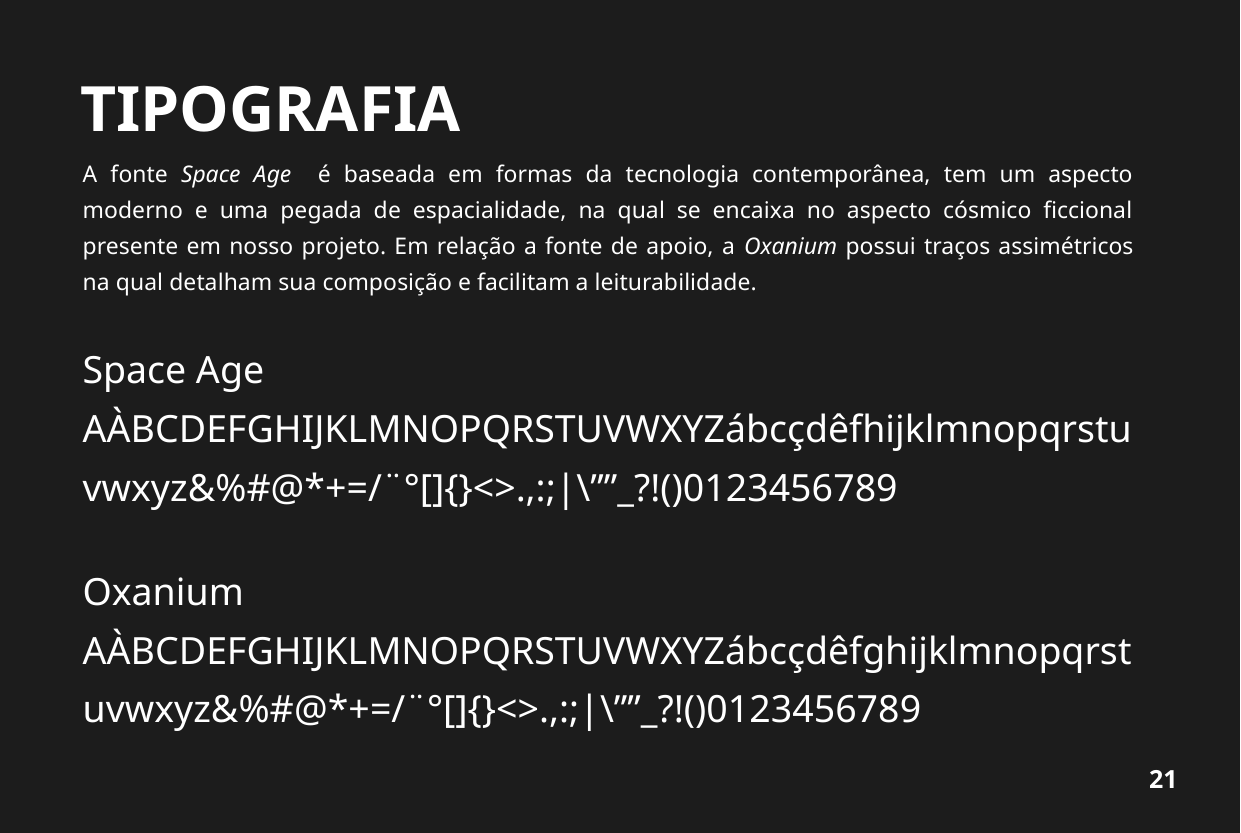

TIPOGRAFIA
A fonte Space Age é baseada em formas da tecnologia contemporânea, tem um aspecto moderno e uma pegada de espacialidade, na qual se encaixa no aspecto cósmico ficcional presente em nosso projeto. Em relação a fonte de apoio, a Oxanium possui traços assimétricos na qual detalham sua composição e facilitam a leiturabilidade.
Space Age
AÀBCDEFGHIJKLMNOPQRSTUVWXYZábcçdêfhijklmnopqrstuvwxyz&%#@*+=/¨°[]{}<>.,:;|\””_?!()0123456789
Oxanium
AÀBCDEFGHIJKLMNOPQRSTUVWXYZábcçdêfghijklmnopqrstuvwxyz&%#@*+=/¨°[]{}<>.,:;|\””_?!()0123456789
# 21